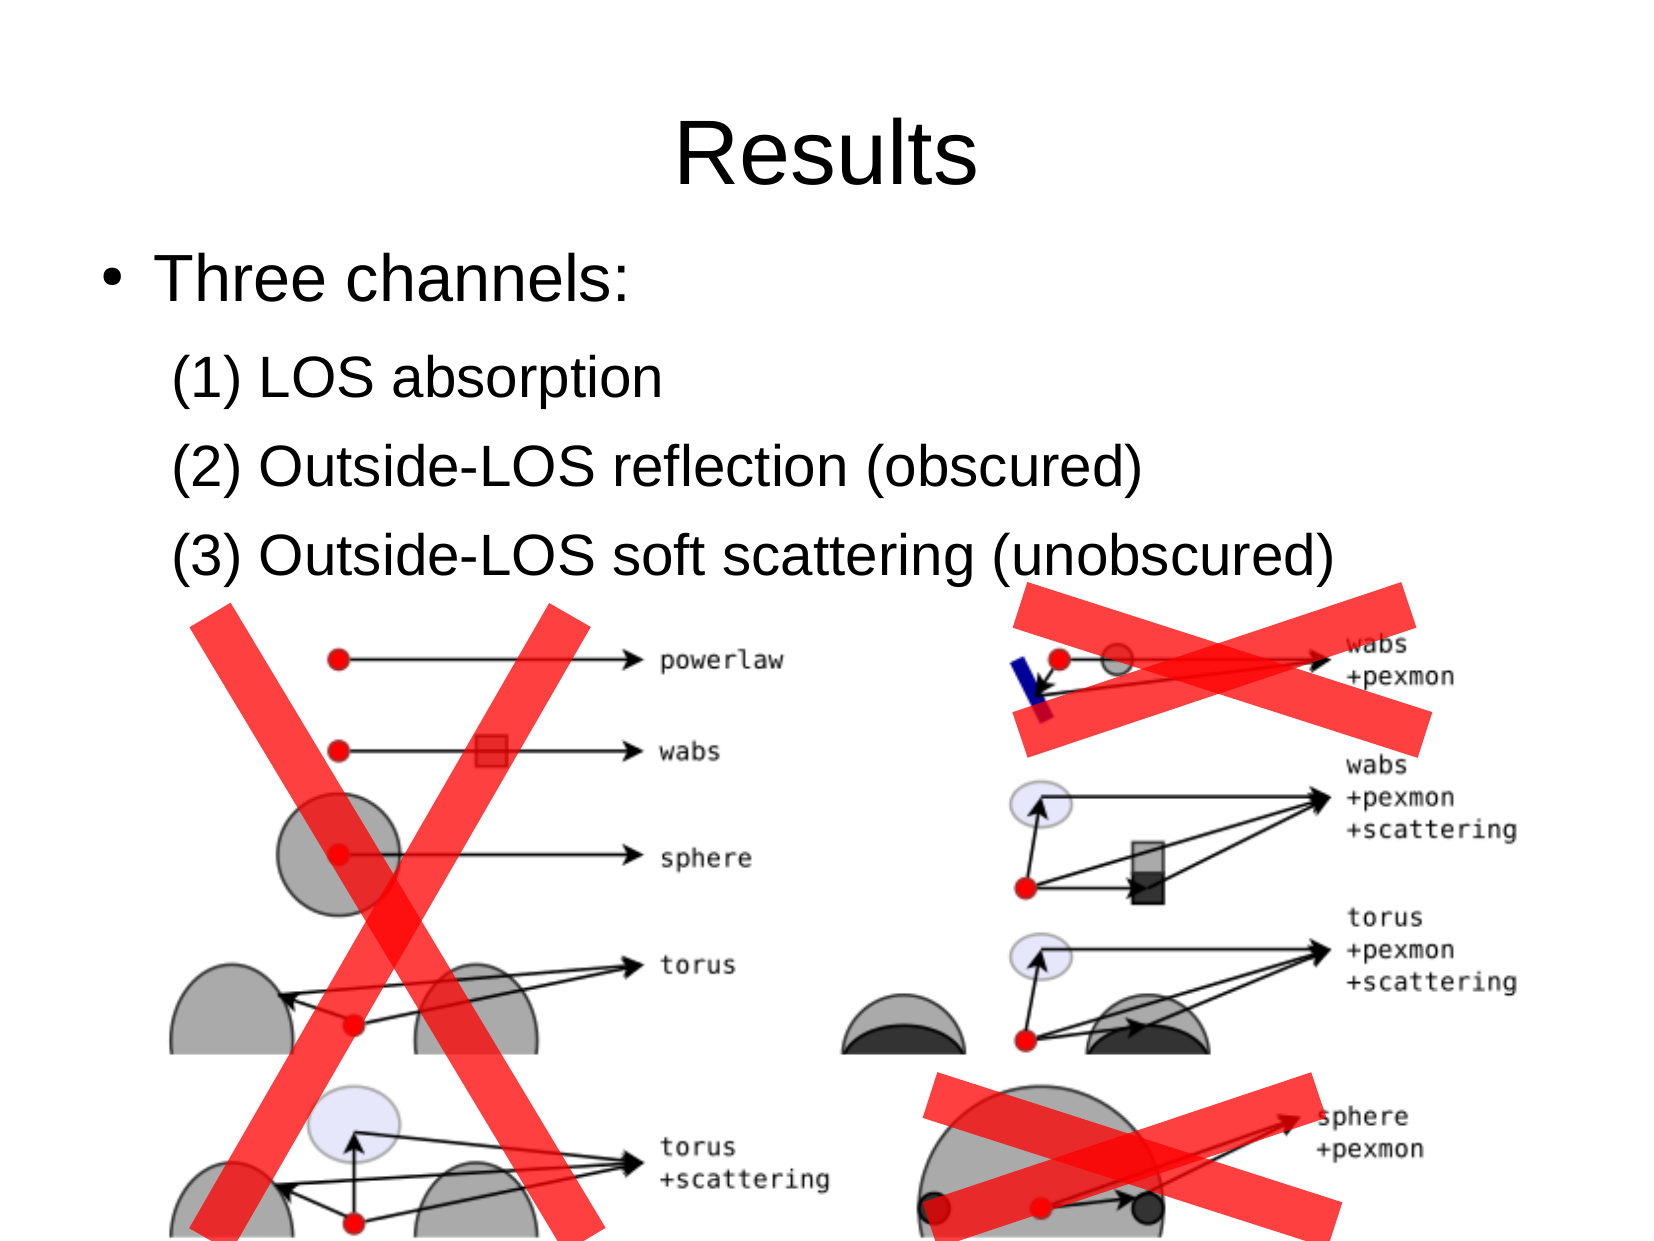

# Results
Three channels:
 LOS absorption
 Outside-LOS reflection (obscured)
 Outside-LOS soft scattering (unobscured)